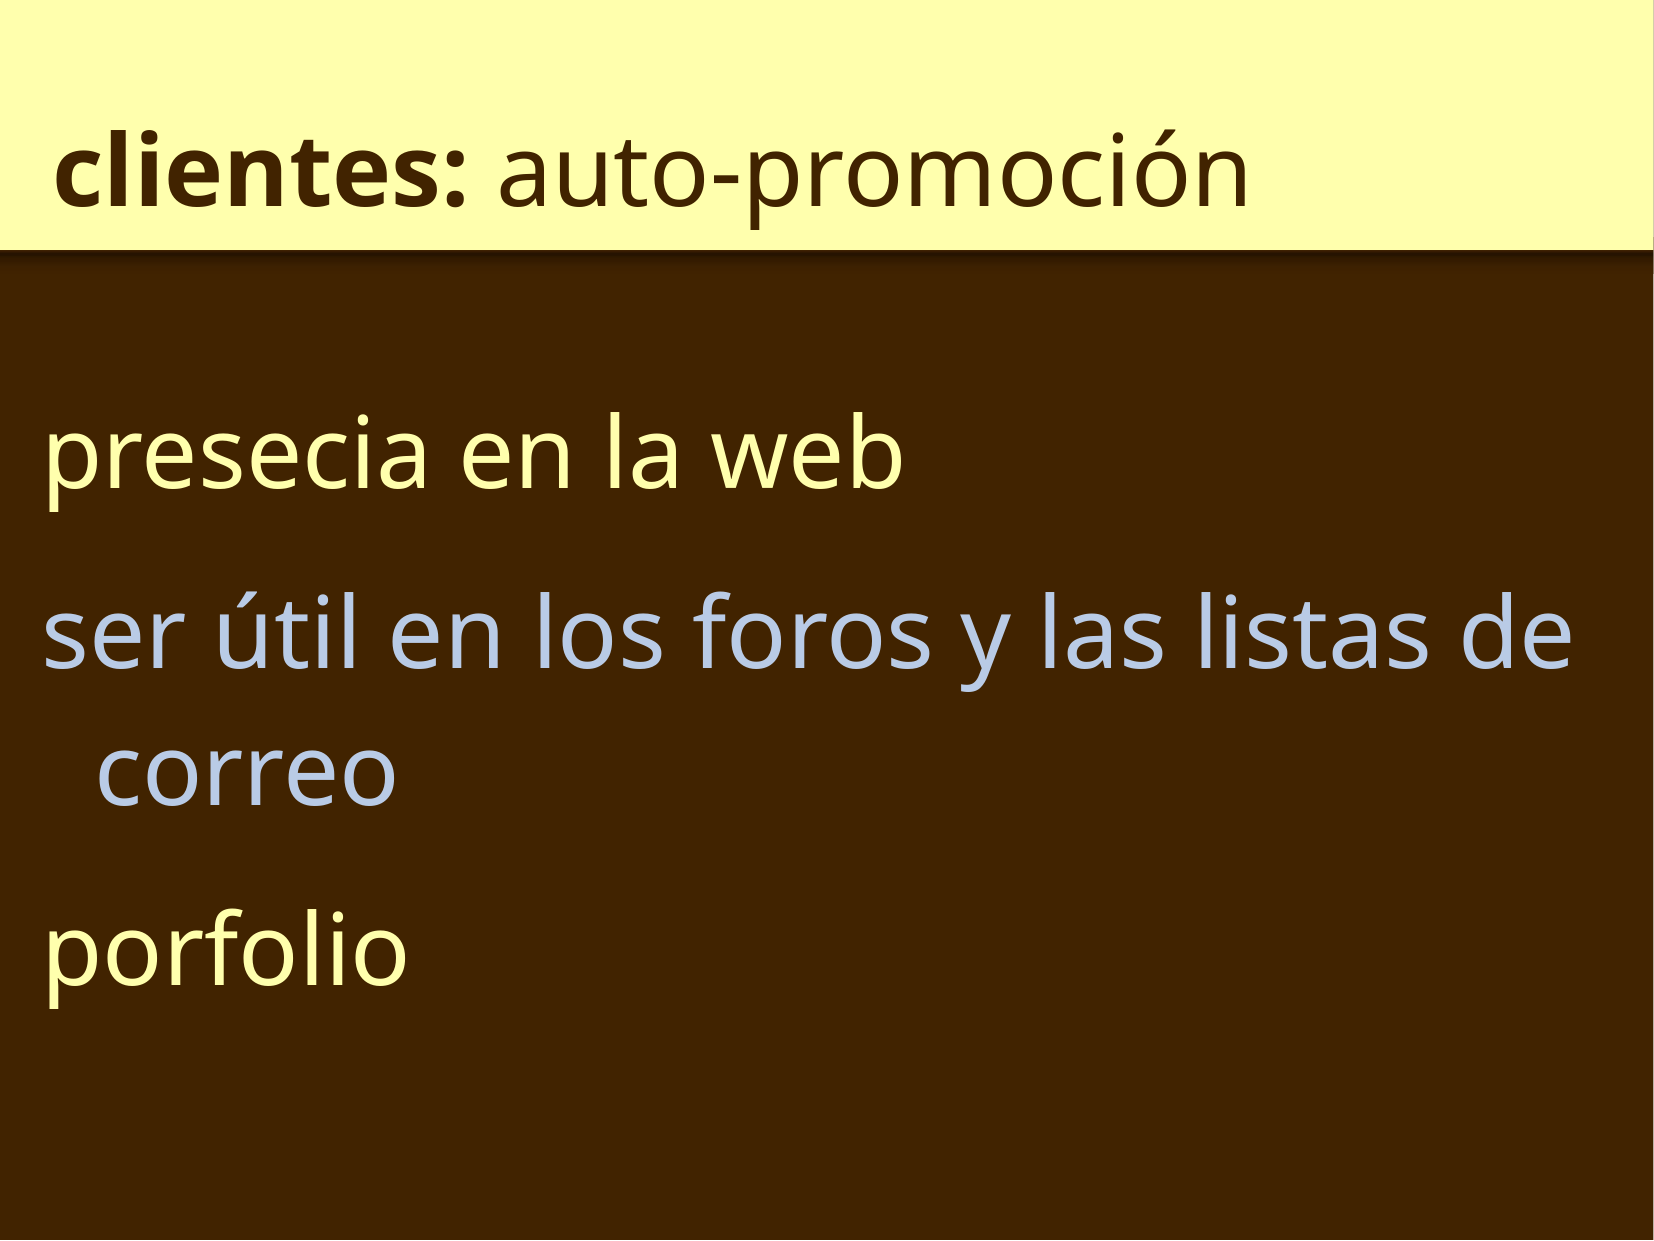

# clientes: auto-promoción
presecia en la web
ser útil en los foros y las listas de correo
porfolio